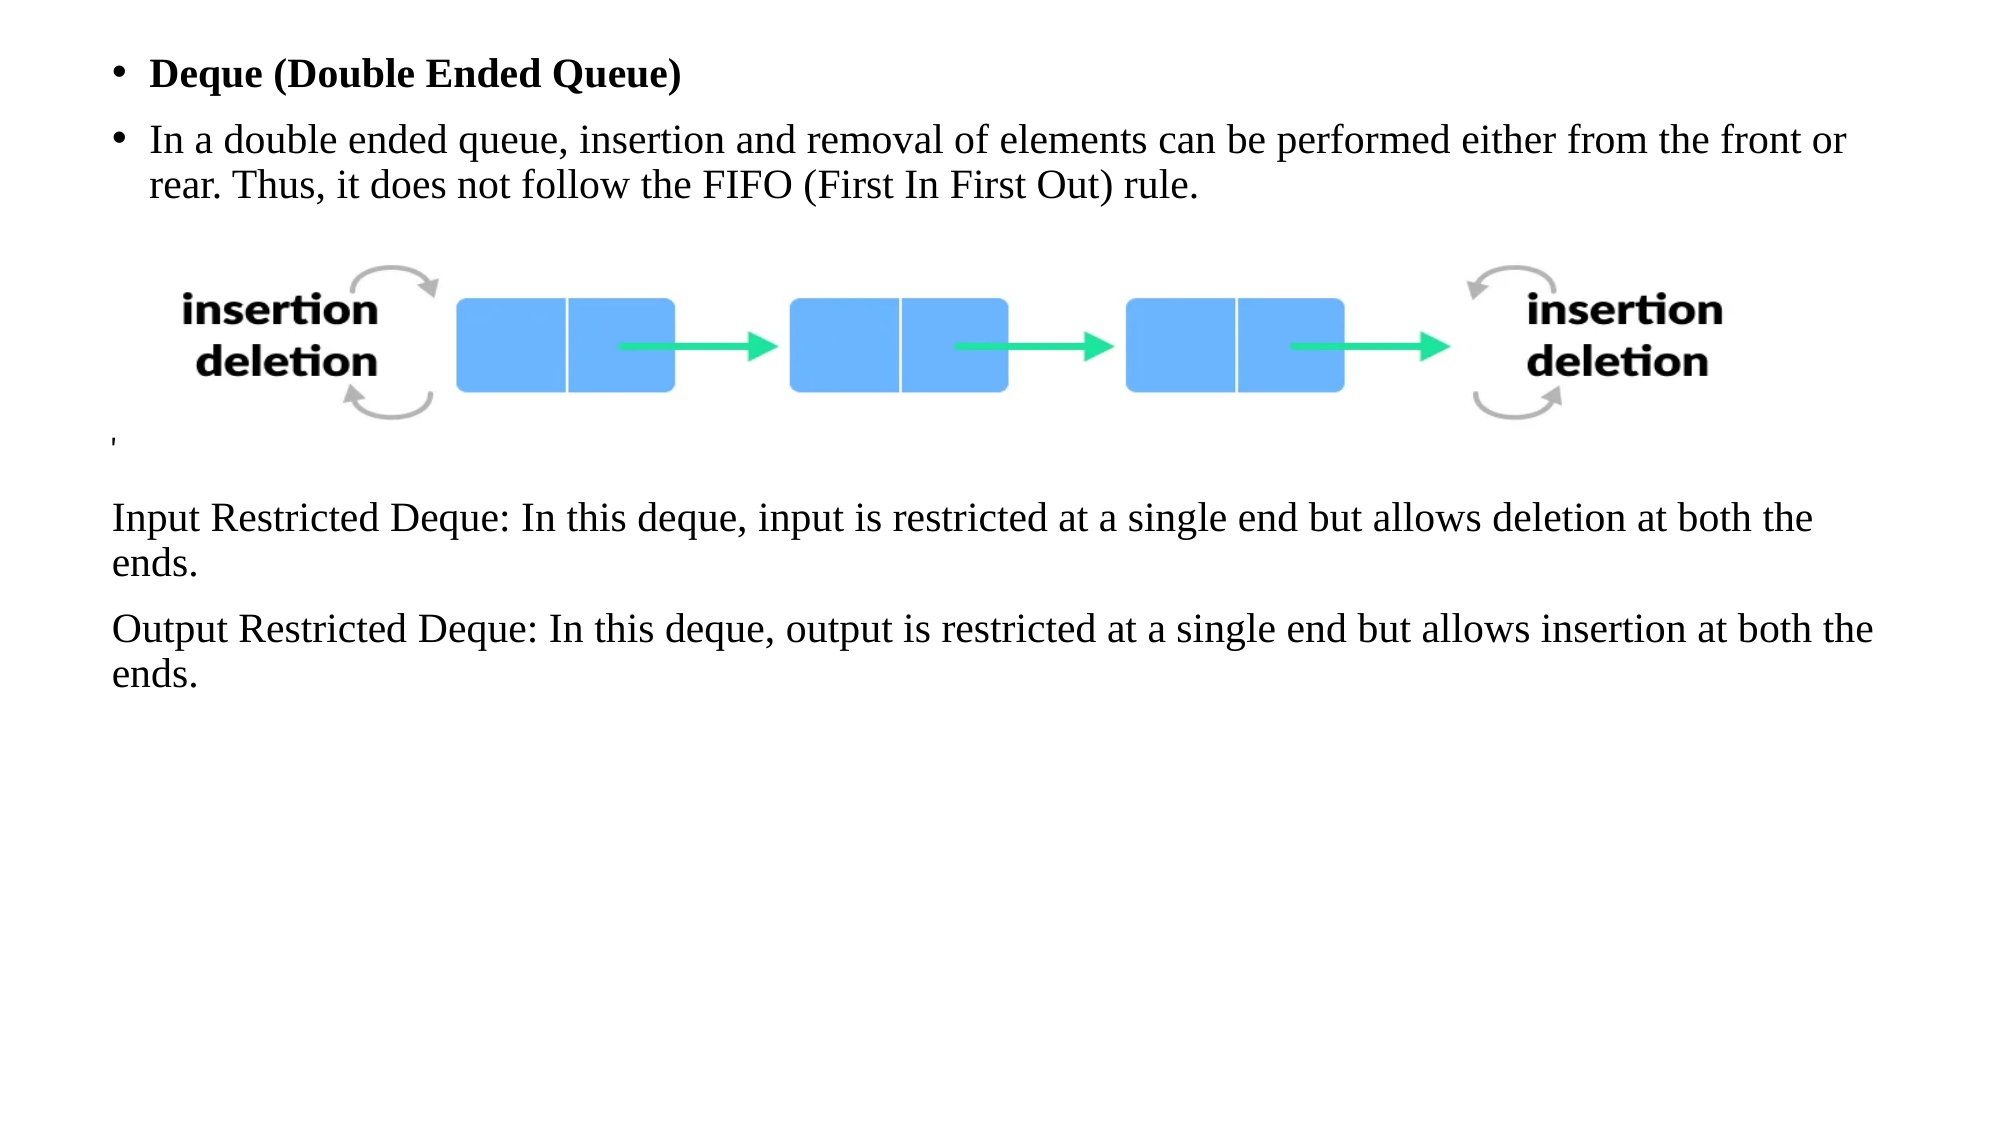

# Deque (Double Ended Queue)
In a double ended queue, insertion and removal of elements can be performed either from the front or rear. Thus, it does not follow the FIFO (First In First Out) rule.
Types of Deque
Input Restricted Deque: In this deque, input is restricted at a single end but allows deletion at both the ends.
Output Restricted Deque: In this deque, output is restricted at a single end but allows insertion at both the ends.